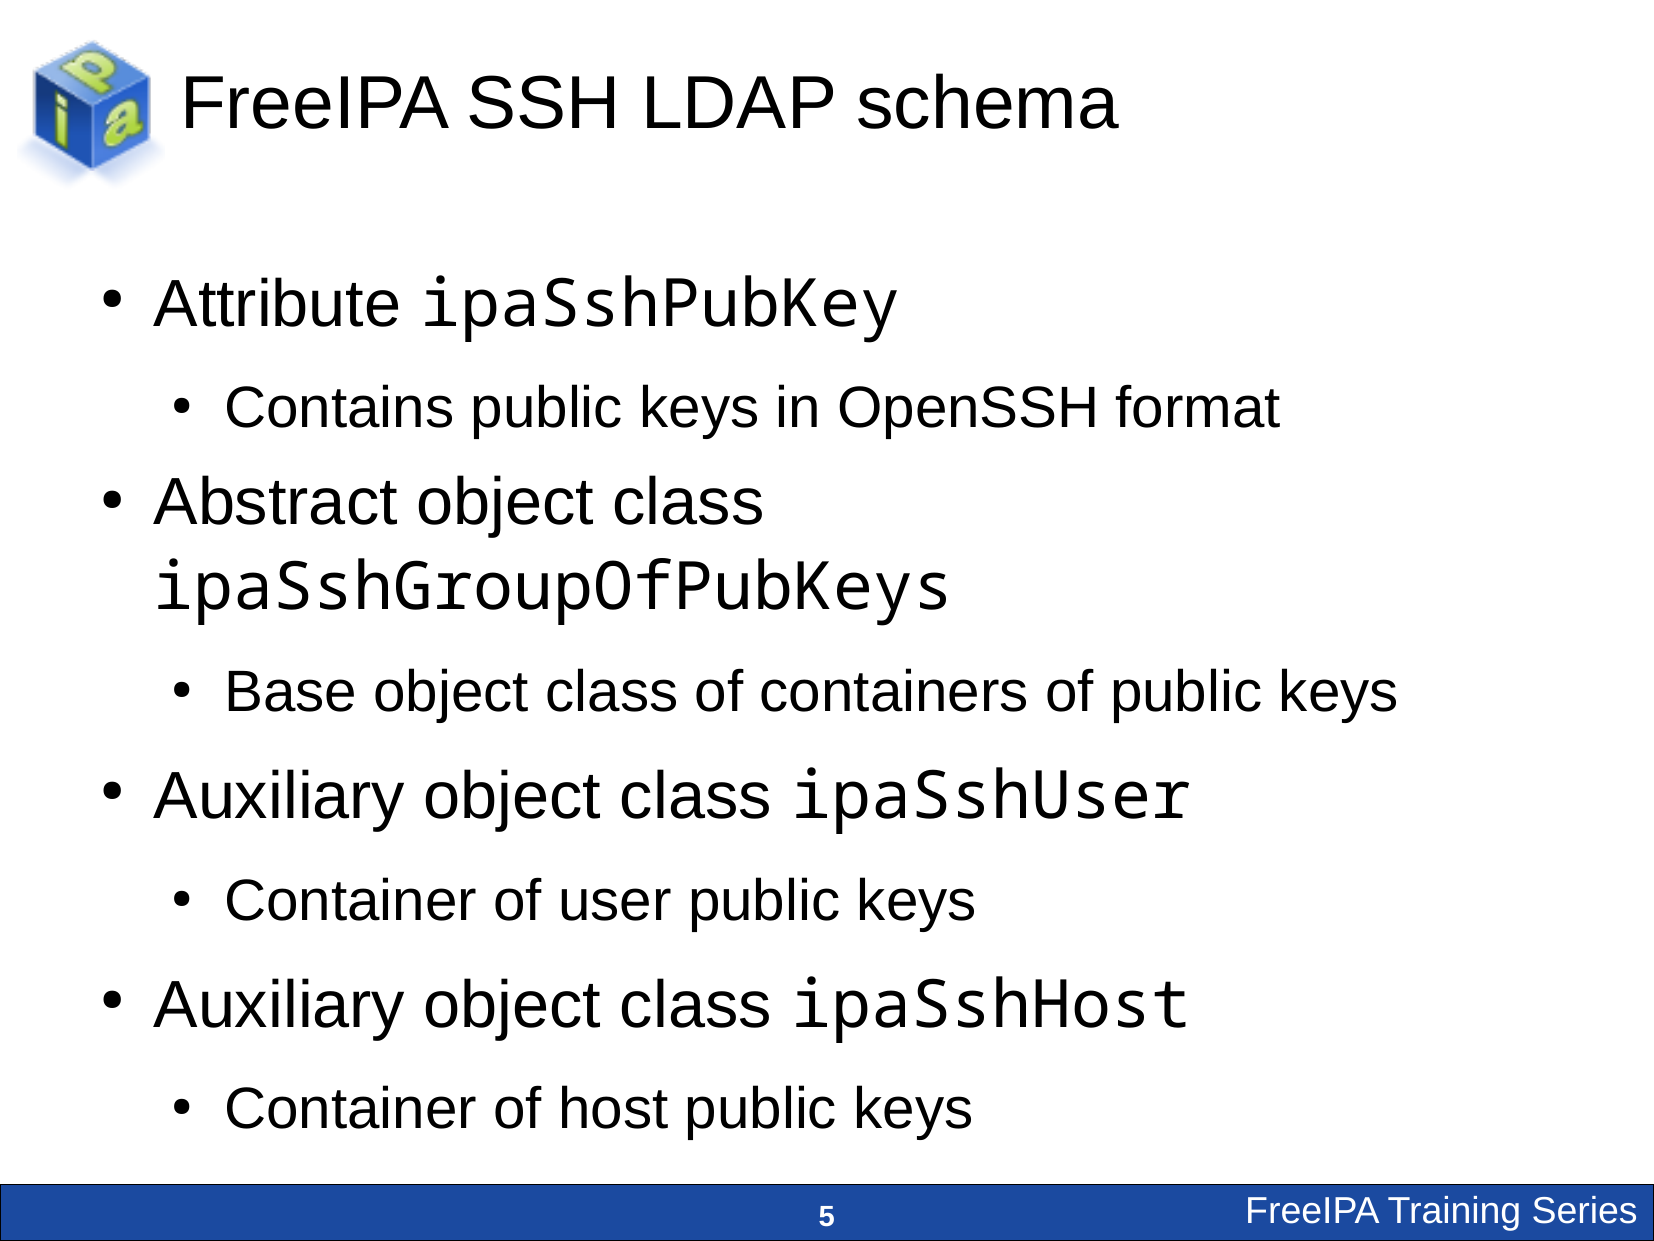

# FreeIPA SSH LDAP schema
Attribute ipaSshPubKey
Contains public keys in OpenSSH format
Abstract object class ipaSshGroupOfPubKeys
Base object class of containers of public keys
Auxiliary object class ipaSshUser
Container of user public keys
Auxiliary object class ipaSshHost
Container of host public keys
5